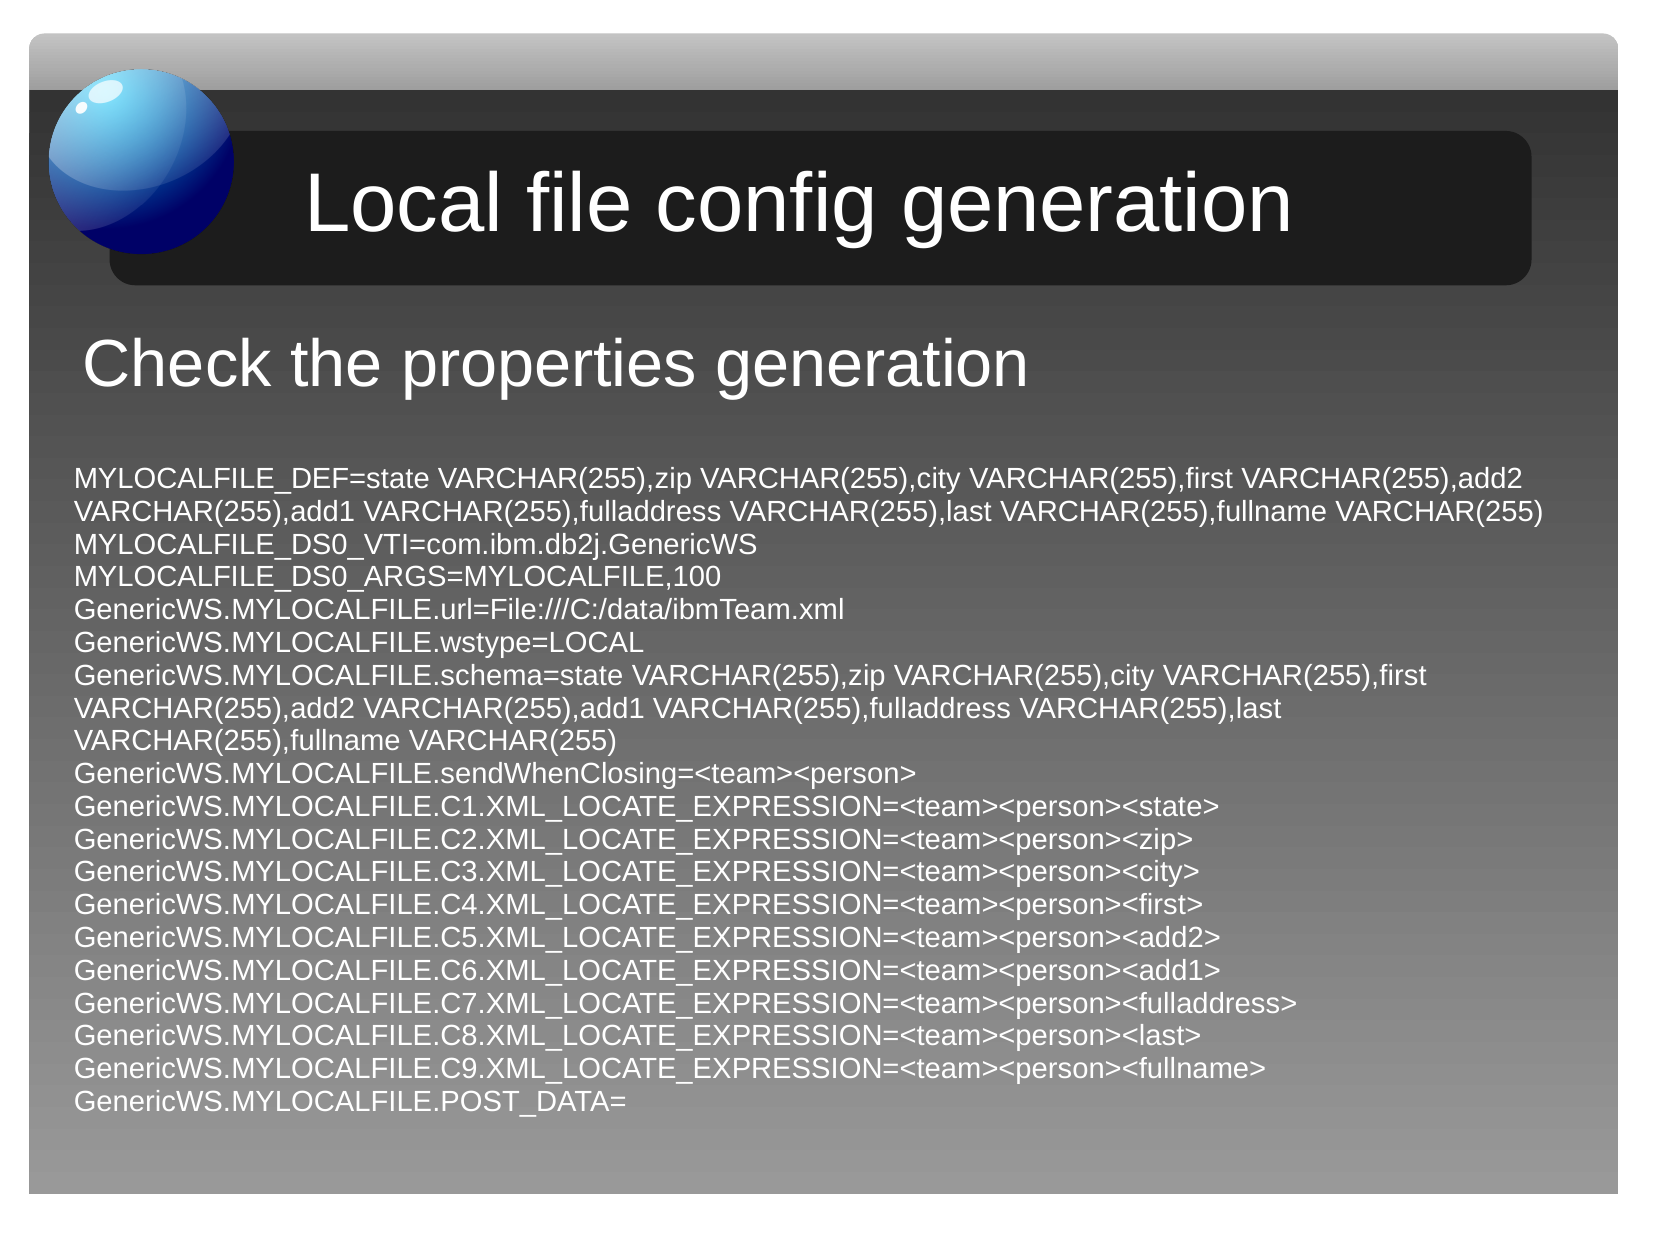

# Local file config generation
Check the properties generation
MYLOCALFILE_DEF=state VARCHAR(255),zip VARCHAR(255),city VARCHAR(255),first VARCHAR(255),add2 VARCHAR(255),add1 VARCHAR(255),fulladdress VARCHAR(255),last VARCHAR(255),fullname VARCHAR(255)
MYLOCALFILE_DS0_VTI=com.ibm.db2j.GenericWS
MYLOCALFILE_DS0_ARGS=MYLOCALFILE,100
GenericWS.MYLOCALFILE.url=File:///C:/data/ibmTeam.xml
GenericWS.MYLOCALFILE.wstype=LOCAL
GenericWS.MYLOCALFILE.schema=state VARCHAR(255),zip VARCHAR(255),city VARCHAR(255),first VARCHAR(255),add2 VARCHAR(255),add1 VARCHAR(255),fulladdress VARCHAR(255),last VARCHAR(255),fullname VARCHAR(255)
GenericWS.MYLOCALFILE.sendWhenClosing=<team><person>
GenericWS.MYLOCALFILE.C1.XML_LOCATE_EXPRESSION=<team><person><state>
GenericWS.MYLOCALFILE.C2.XML_LOCATE_EXPRESSION=<team><person><zip>
GenericWS.MYLOCALFILE.C3.XML_LOCATE_EXPRESSION=<team><person><city>
GenericWS.MYLOCALFILE.C4.XML_LOCATE_EXPRESSION=<team><person><first>
GenericWS.MYLOCALFILE.C5.XML_LOCATE_EXPRESSION=<team><person><add2>
GenericWS.MYLOCALFILE.C6.XML_LOCATE_EXPRESSION=<team><person><add1>
GenericWS.MYLOCALFILE.C7.XML_LOCATE_EXPRESSION=<team><person><fulladdress>
GenericWS.MYLOCALFILE.C8.XML_LOCATE_EXPRESSION=<team><person><last>
GenericWS.MYLOCALFILE.C9.XML_LOCATE_EXPRESSION=<team><person><fullname>
GenericWS.MYLOCALFILE.POST_DATA=